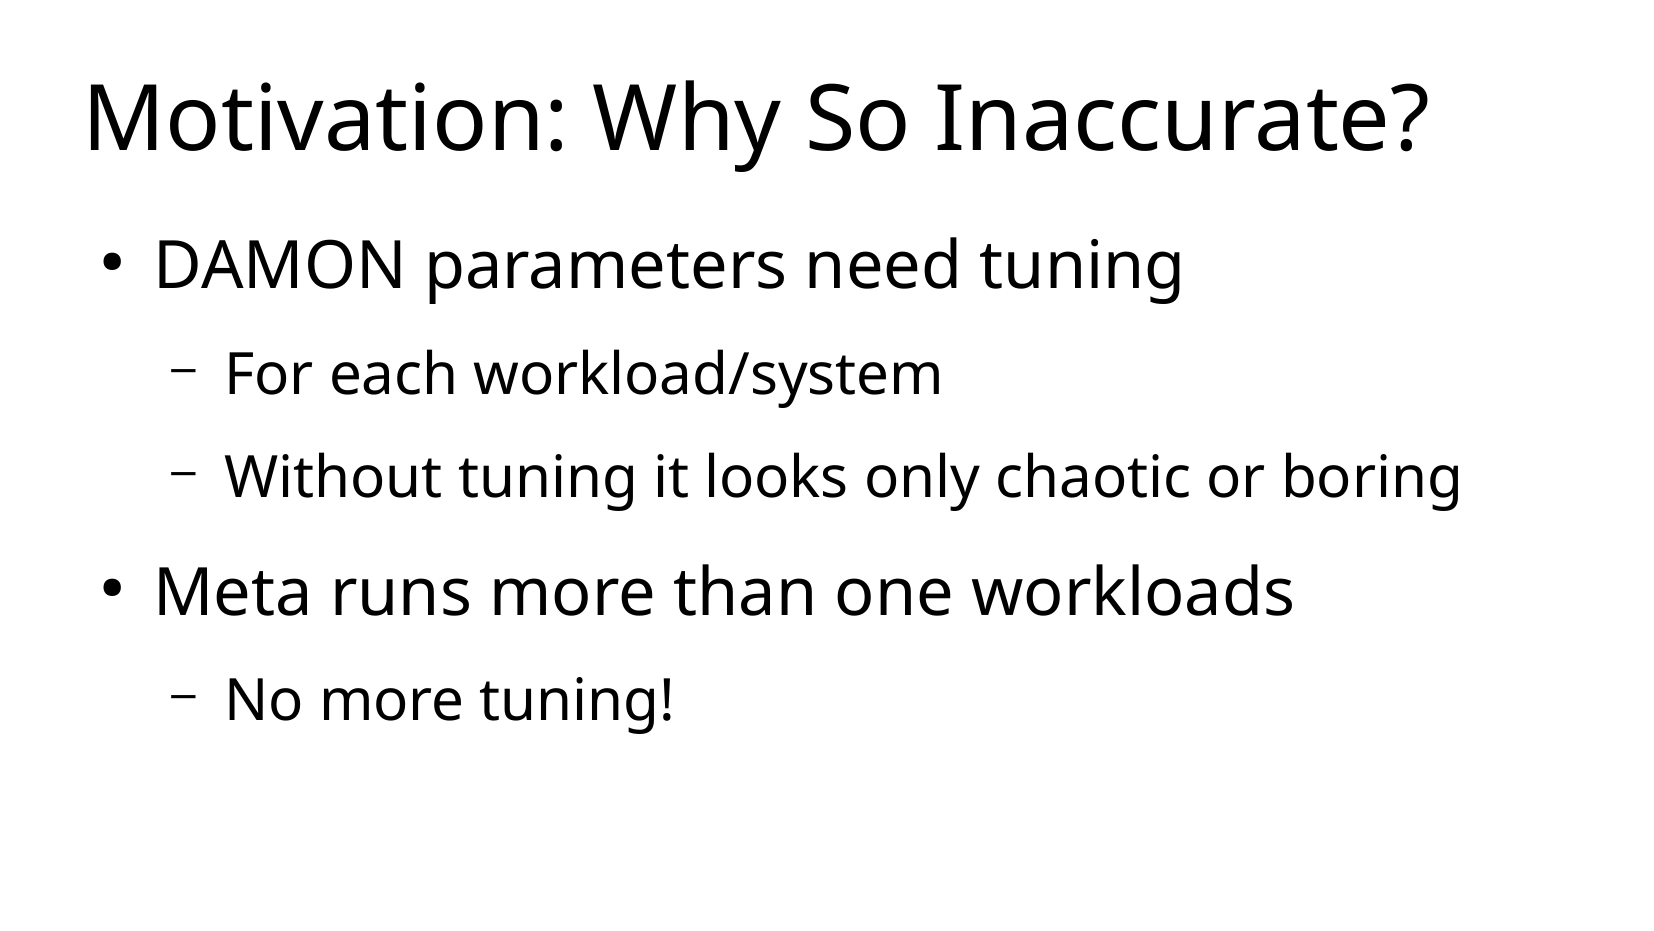

# Motivation: Why So Inaccurate?
DAMON parameters need tuning
For each workload/system
Without tuning it looks only chaotic or boring
Meta runs more than one workloads
No more tuning!